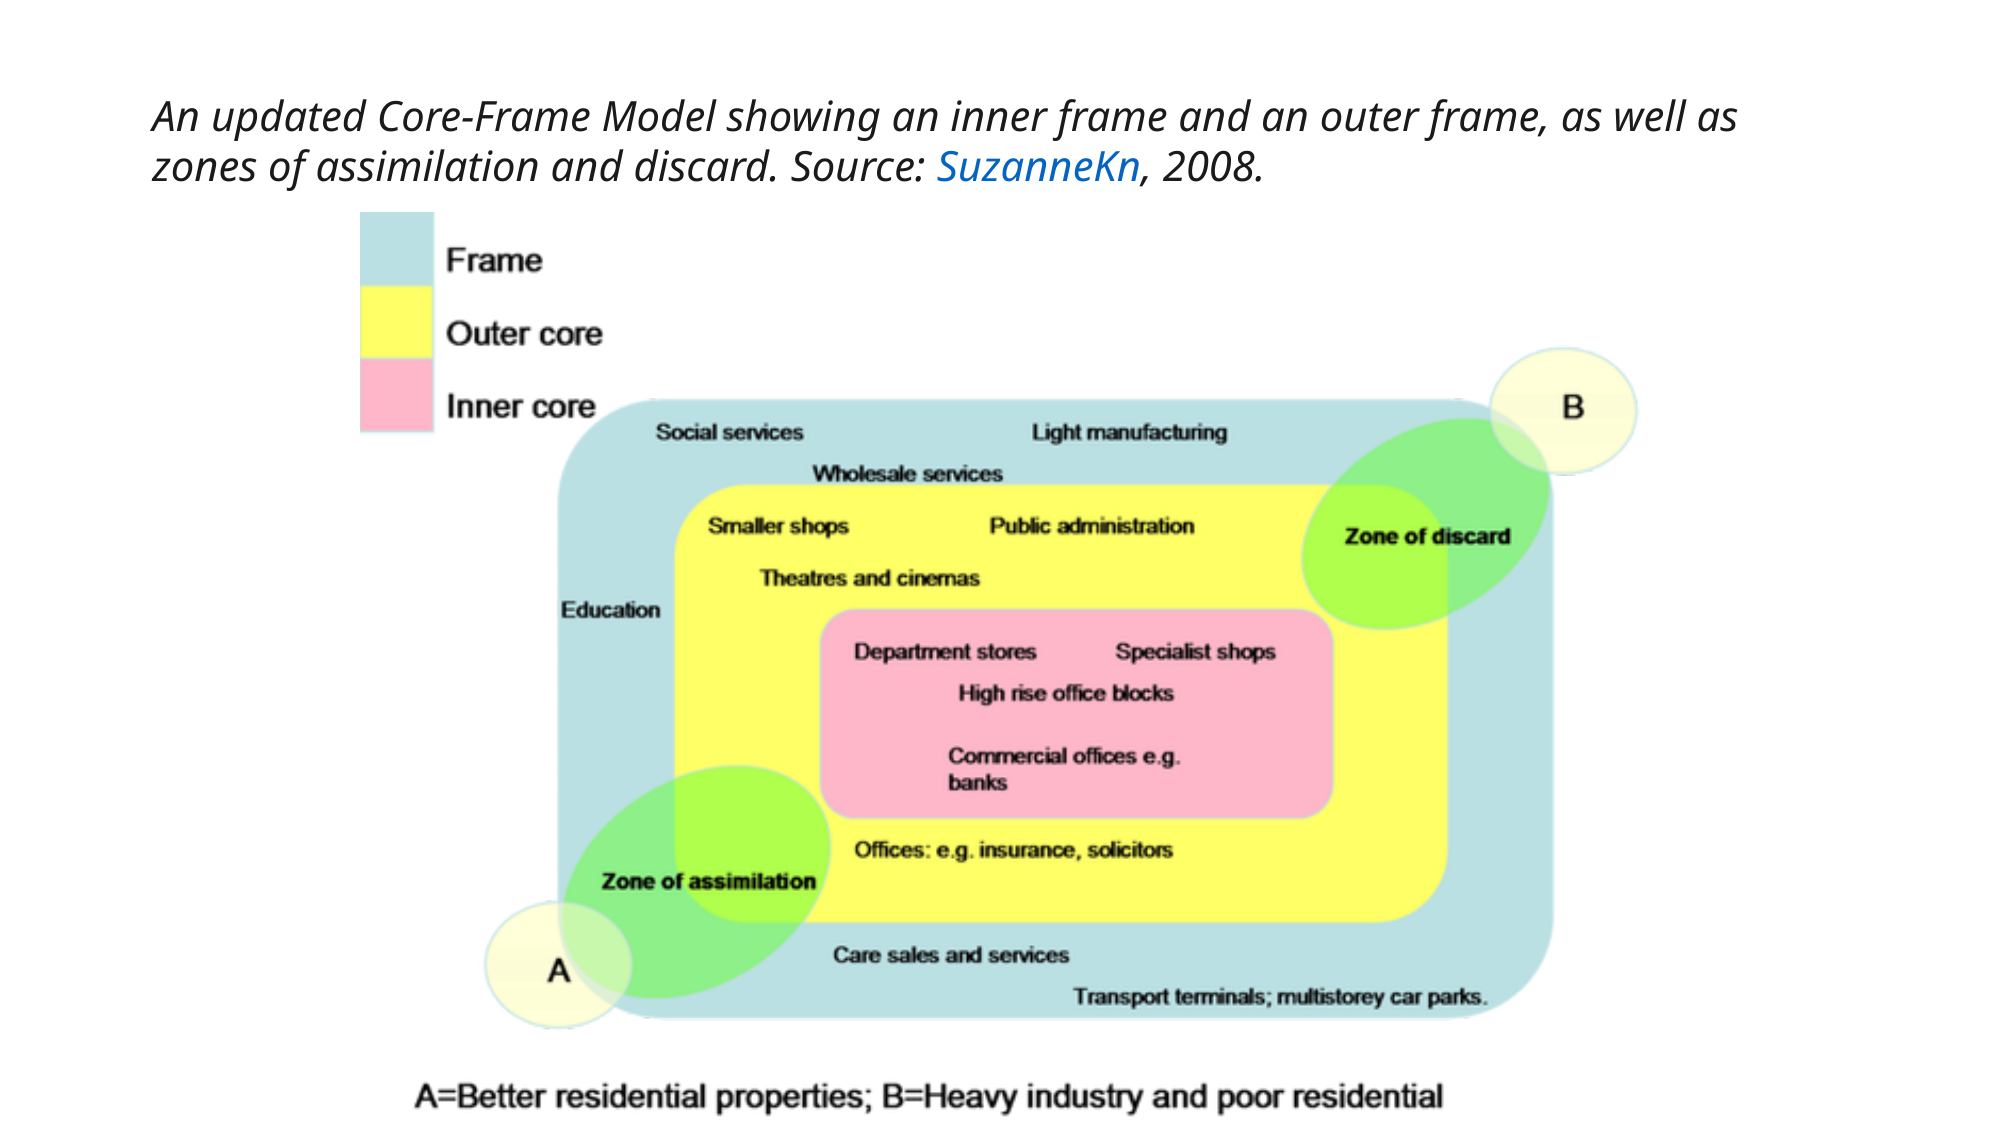

# An updated Core-Frame Model showing an inner frame and an outer frame, as well as zones of assimilation and discard. Source: SuzanneKn, 2008.